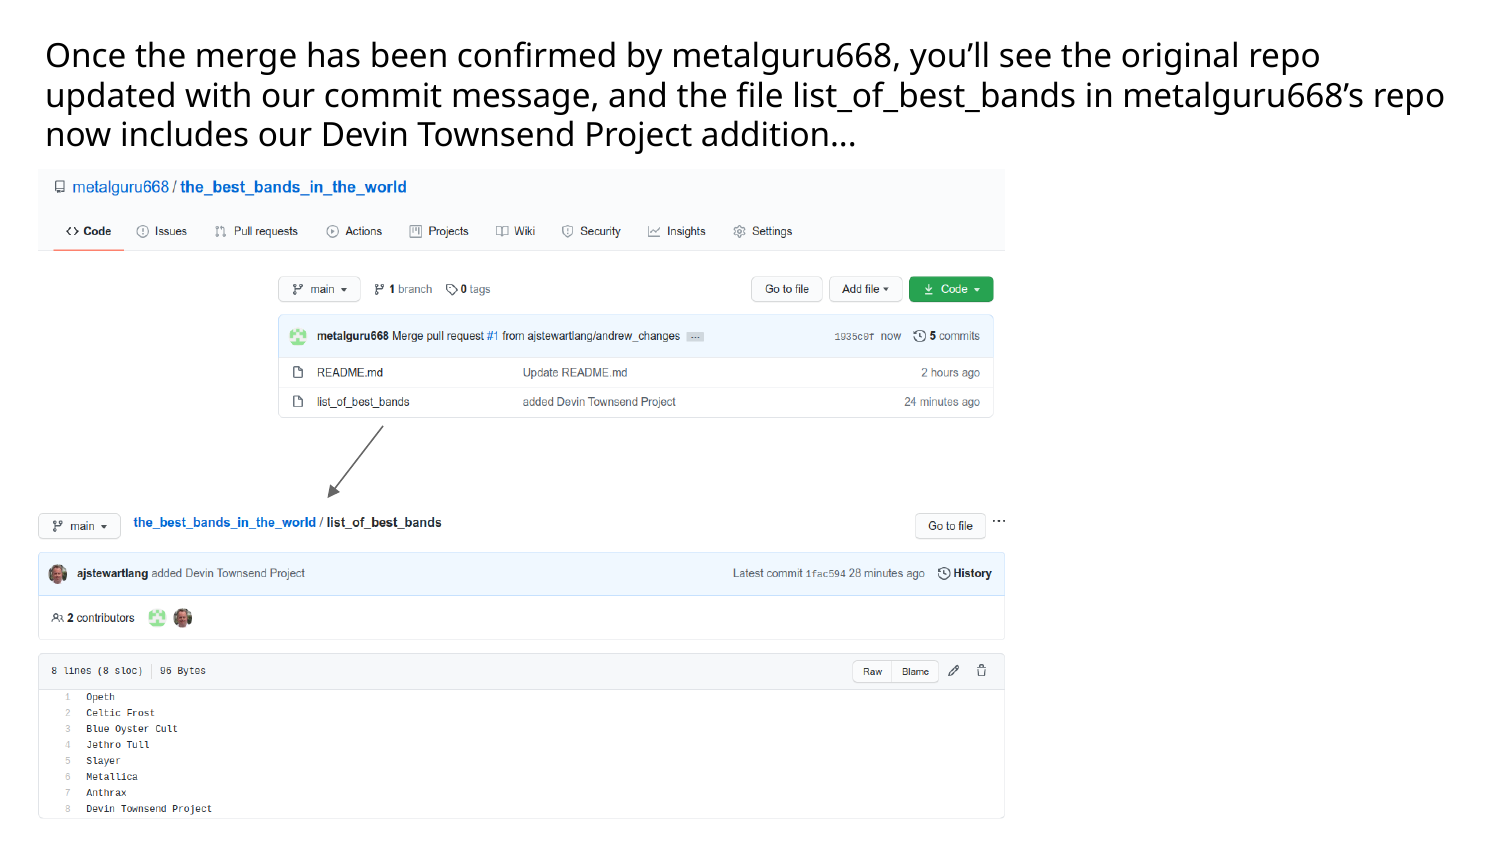

Once the merge has been confirmed by metalguru668, you’ll see the original repo updated with our commit message, and the file list_of_best_bands in metalguru668’s repo now includes our Devin Townsend Project addition...